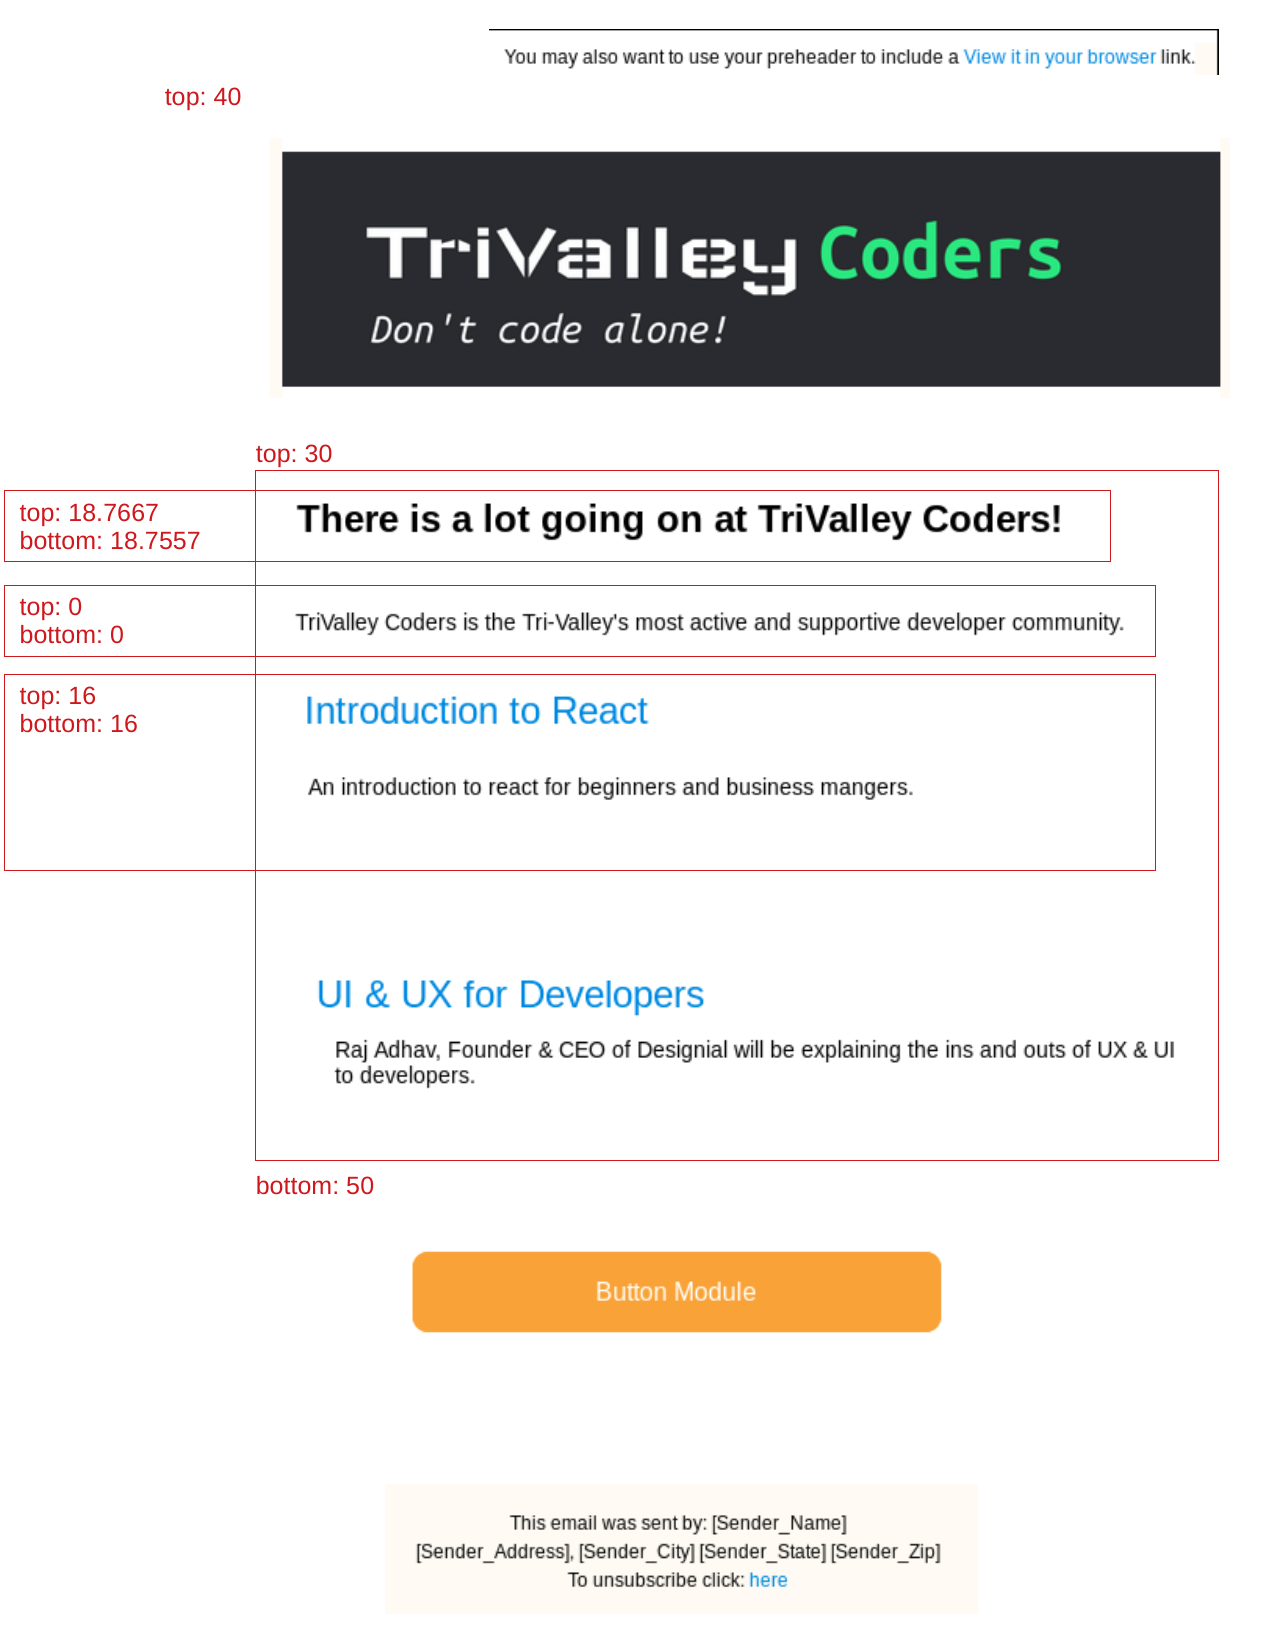

top: 40
top: 30
top: 18.7667
bottom: 18.7557
top: 0
bottom: 0
top: 16
bottom: 16
bottom: 50